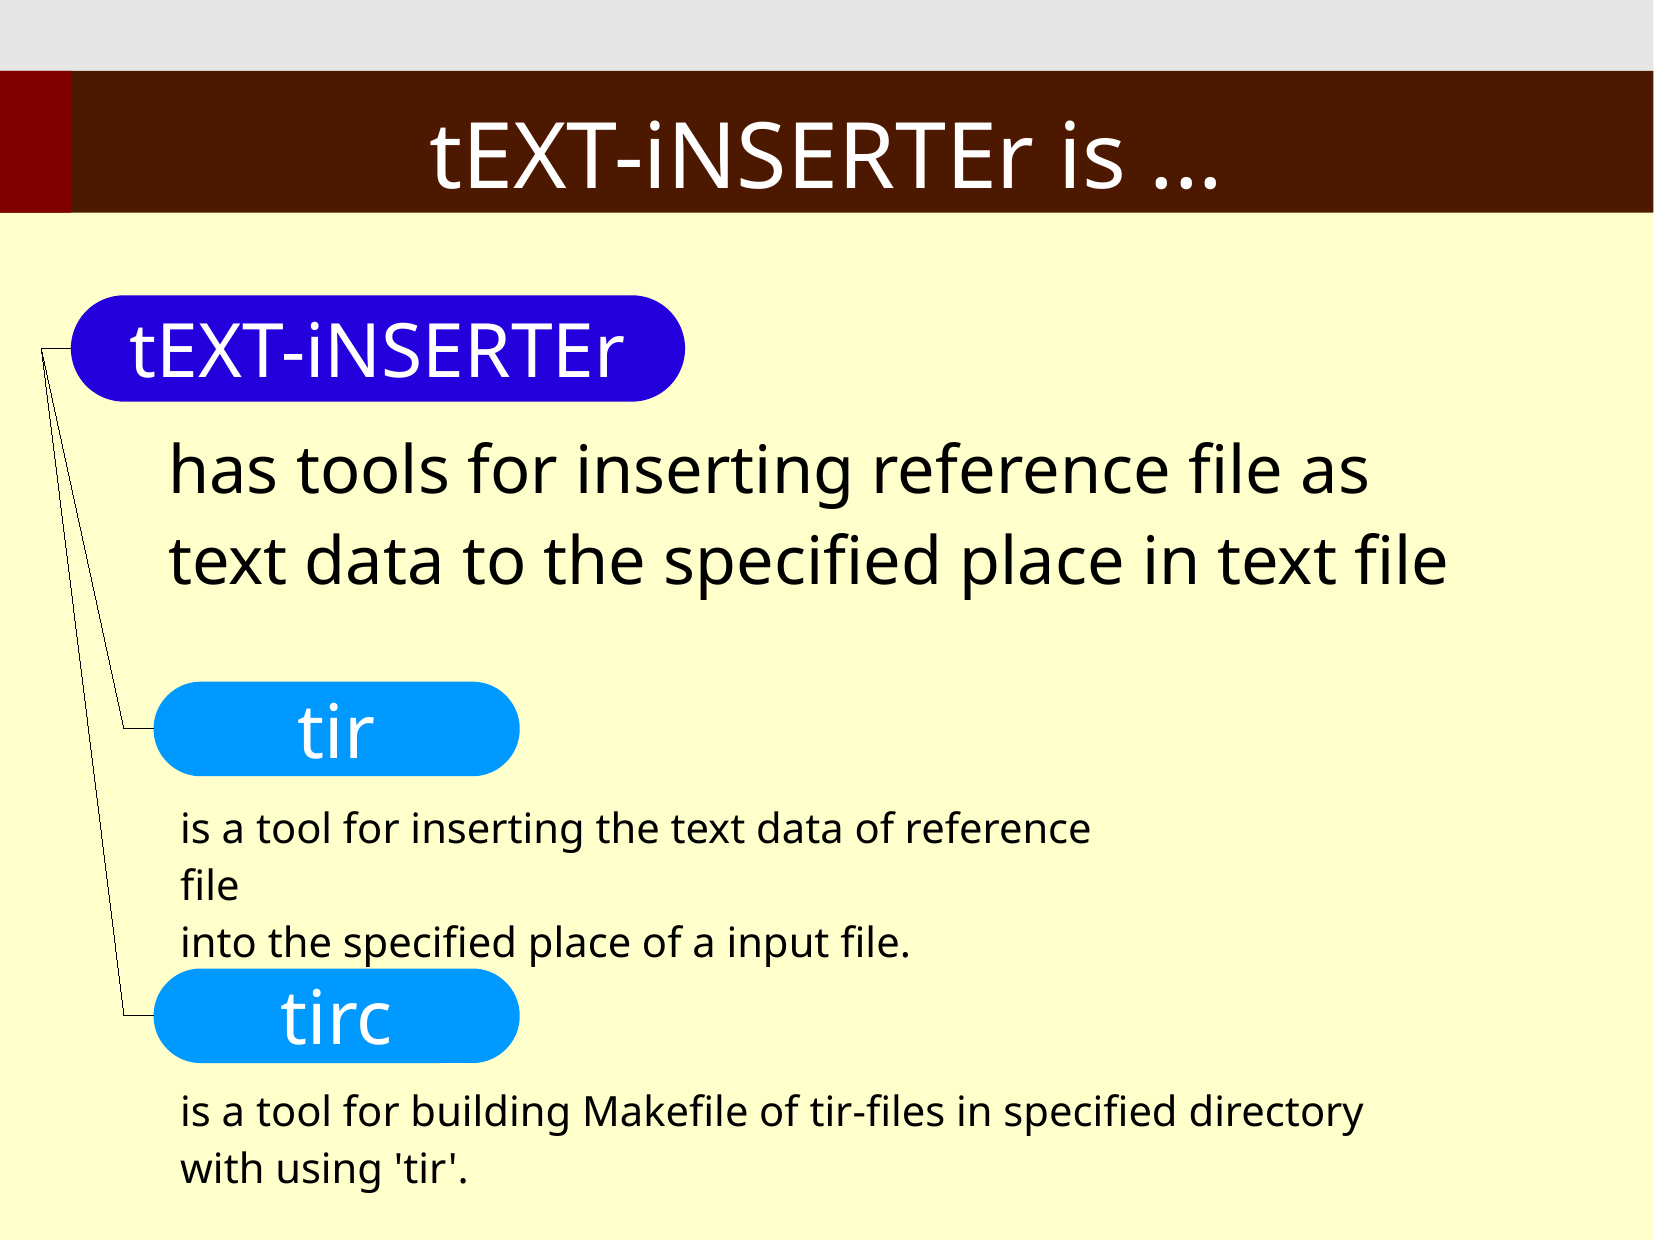

# tEXT-iNSERTEr is ...
tEXT-iNSERTEr
has tools for inserting reference file as text data to the specified place in text file
tir
is a tool for inserting the text data of reference file
into the specified place of a input file.
tirc
is a tool for building Makefile of tir-files in specified directory
with using 'tir'.